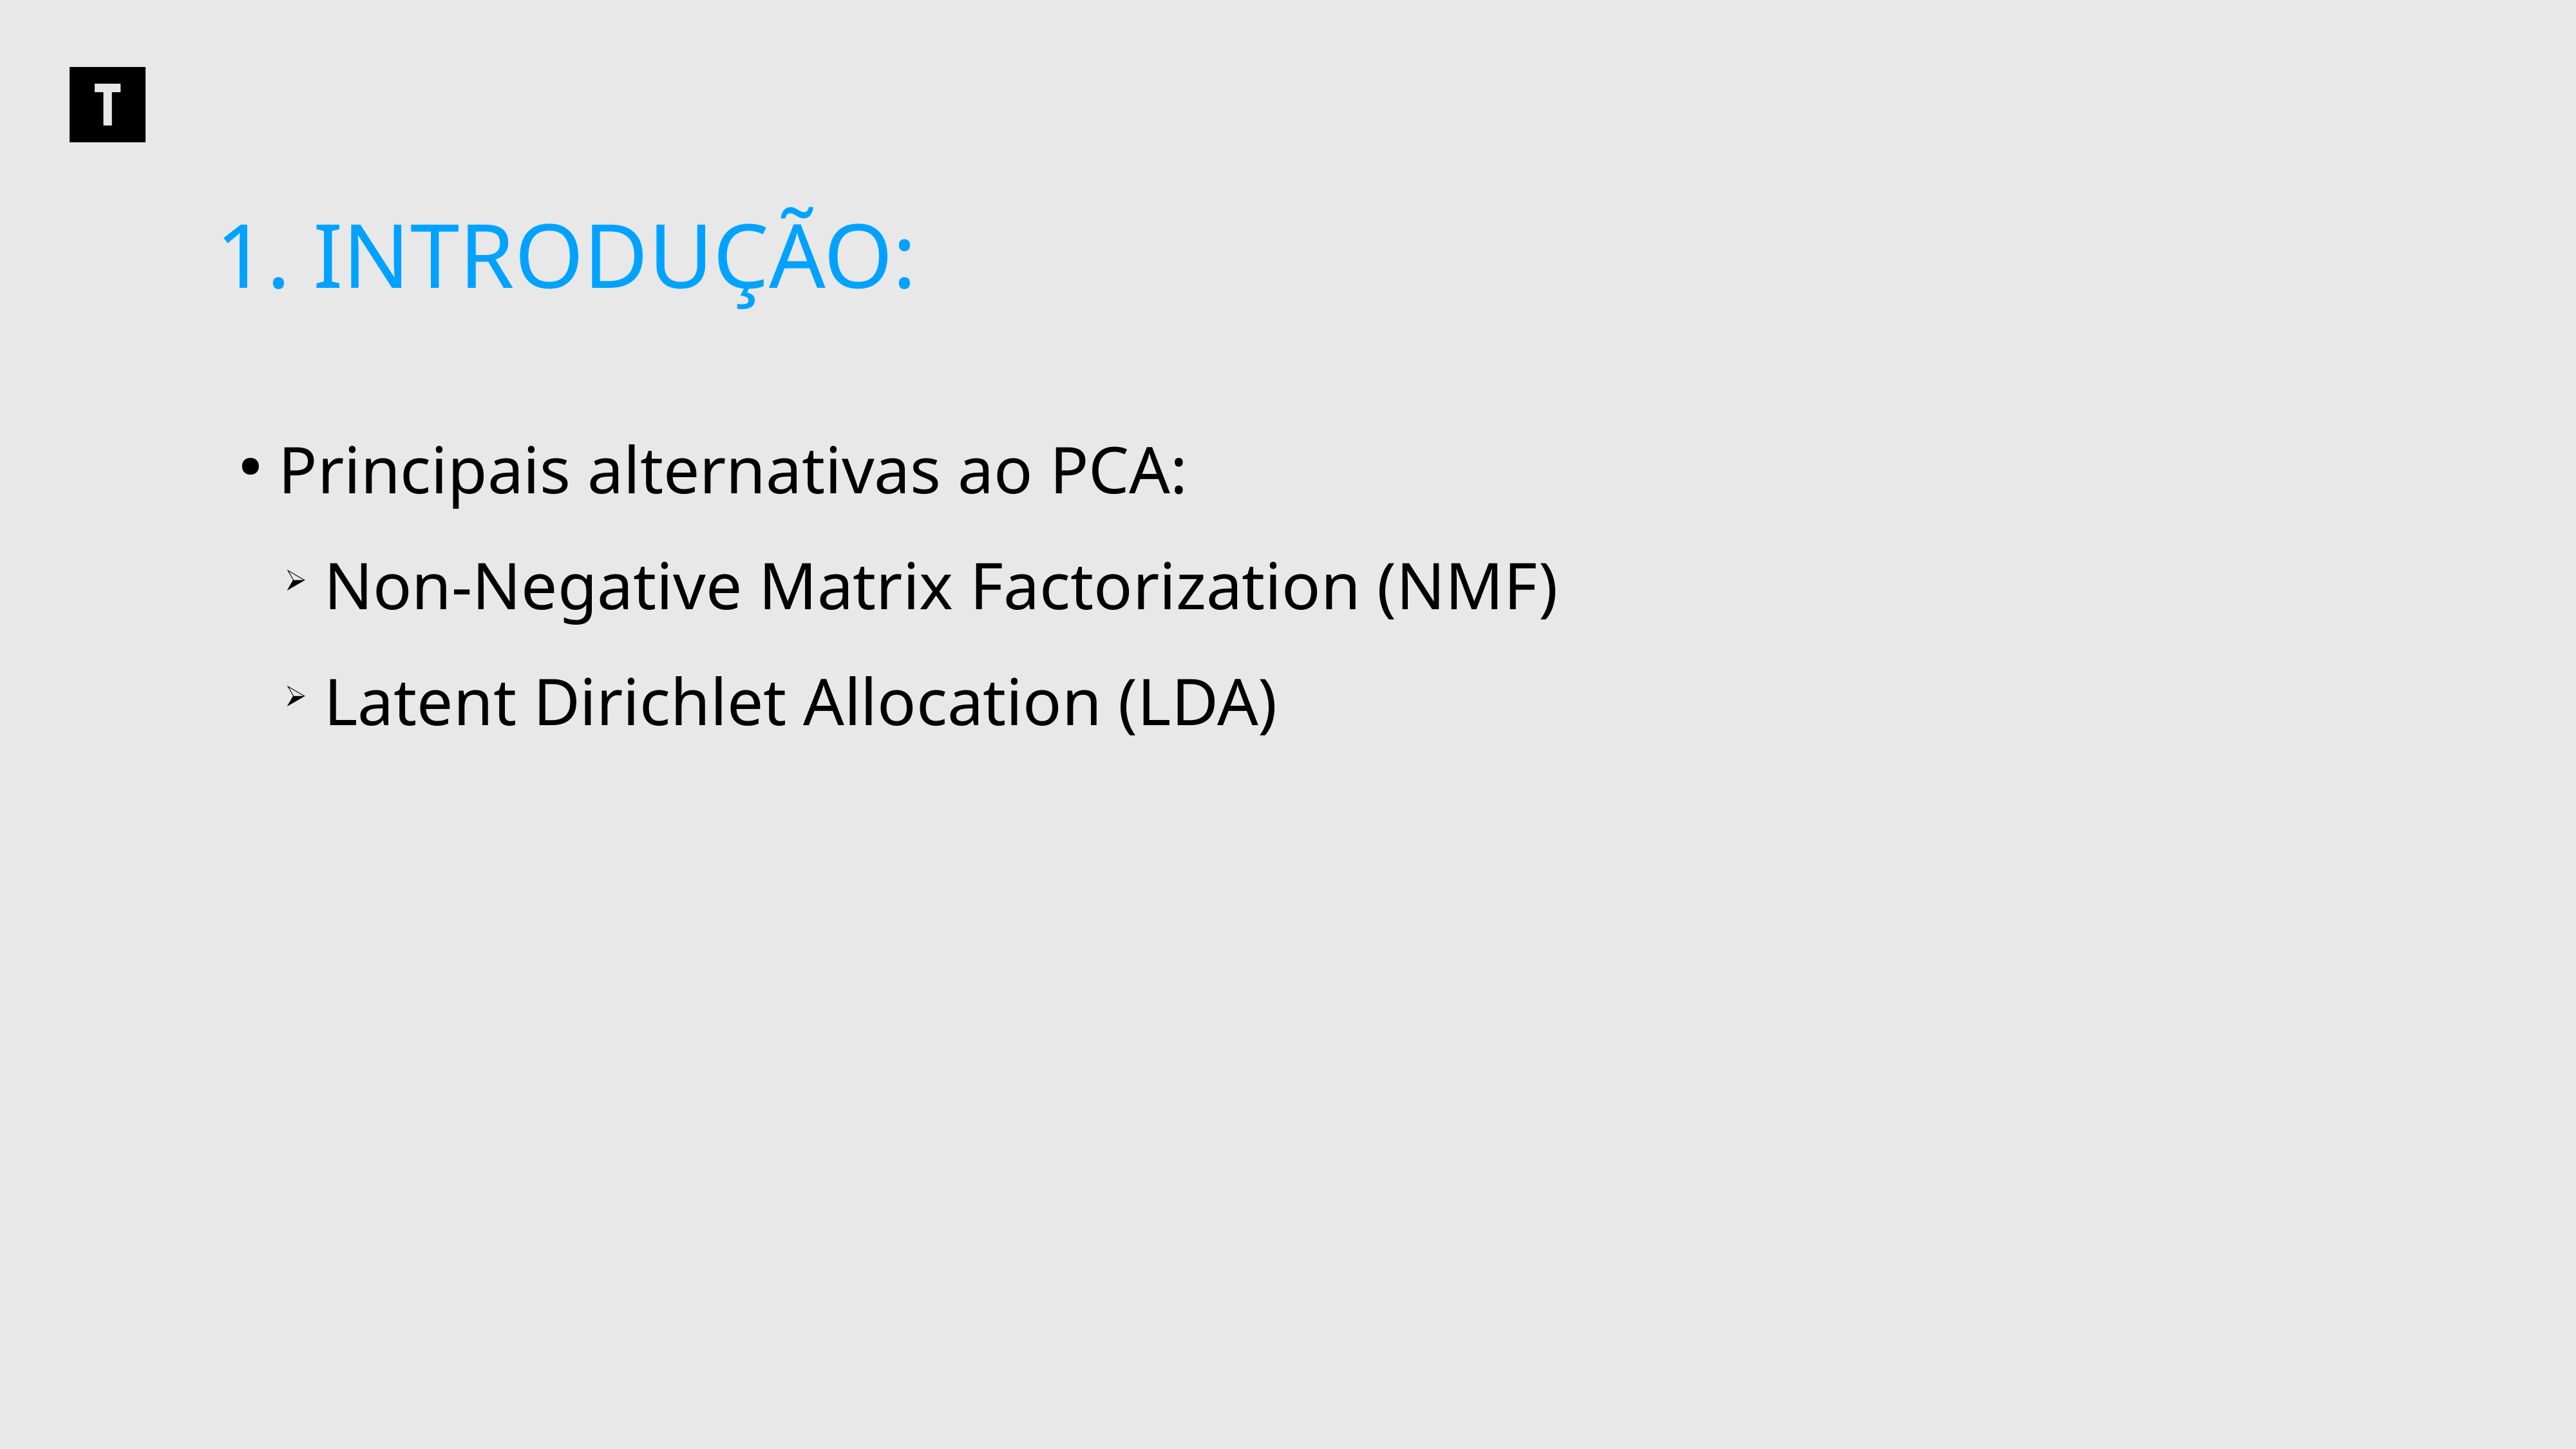

1. INTRODUÇÃO:
 Principais alternativas ao PCA:
 Non-Negative Matrix Factorization (NMF)
 Latent Dirichlet Allocation (LDA)